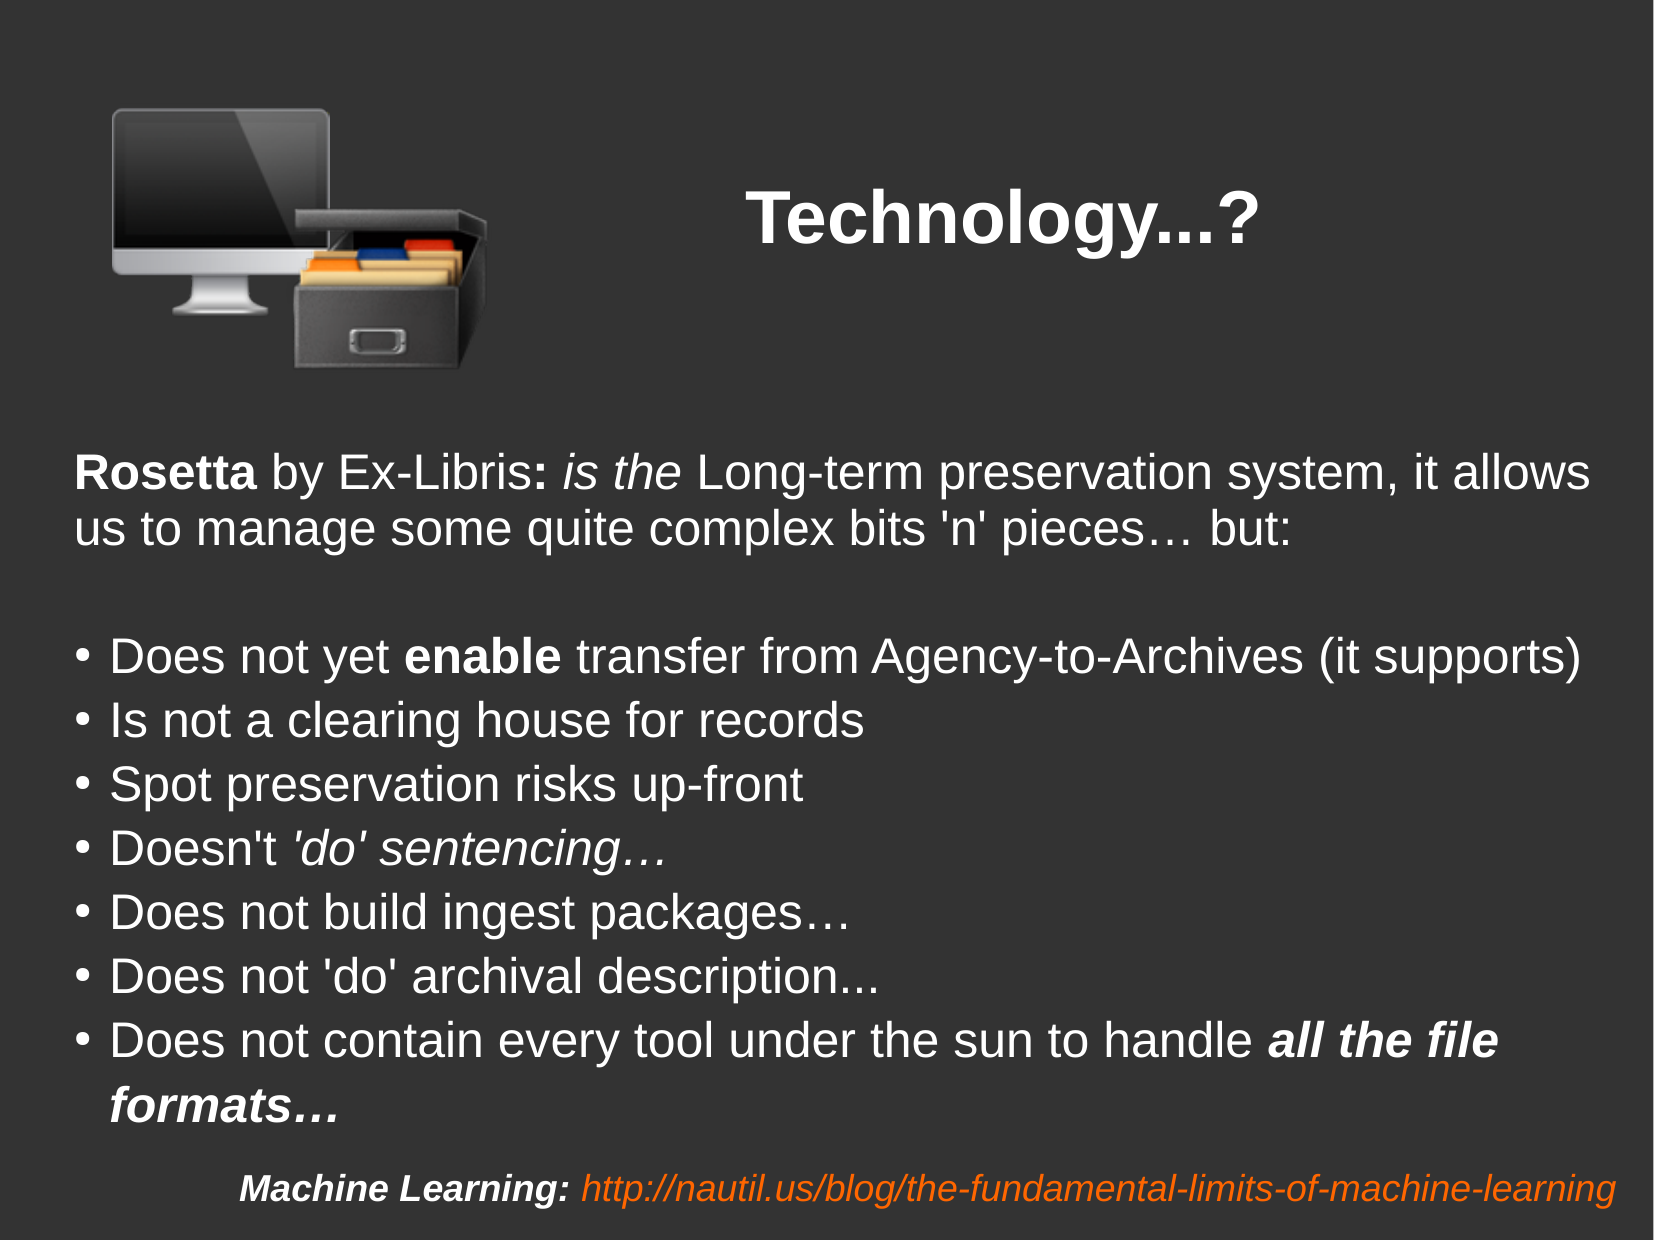

# Technology...?
Rosetta by Ex-Libris: is the Long-term preservation system, it allows us to manage some quite complex bits 'n' pieces… but:
Does not yet enable transfer from Agency-to-Archives (it supports)
Is not a clearing house for records
Spot preservation risks up-front
Doesn't 'do' sentencing…
Does not build ingest packages…
Does not 'do' archival description...
Does not contain every tool under the sun to handle all the file formats…
Machine Learning: http://nautil.us/blog/the-fundamental-limits-of-machine-learning